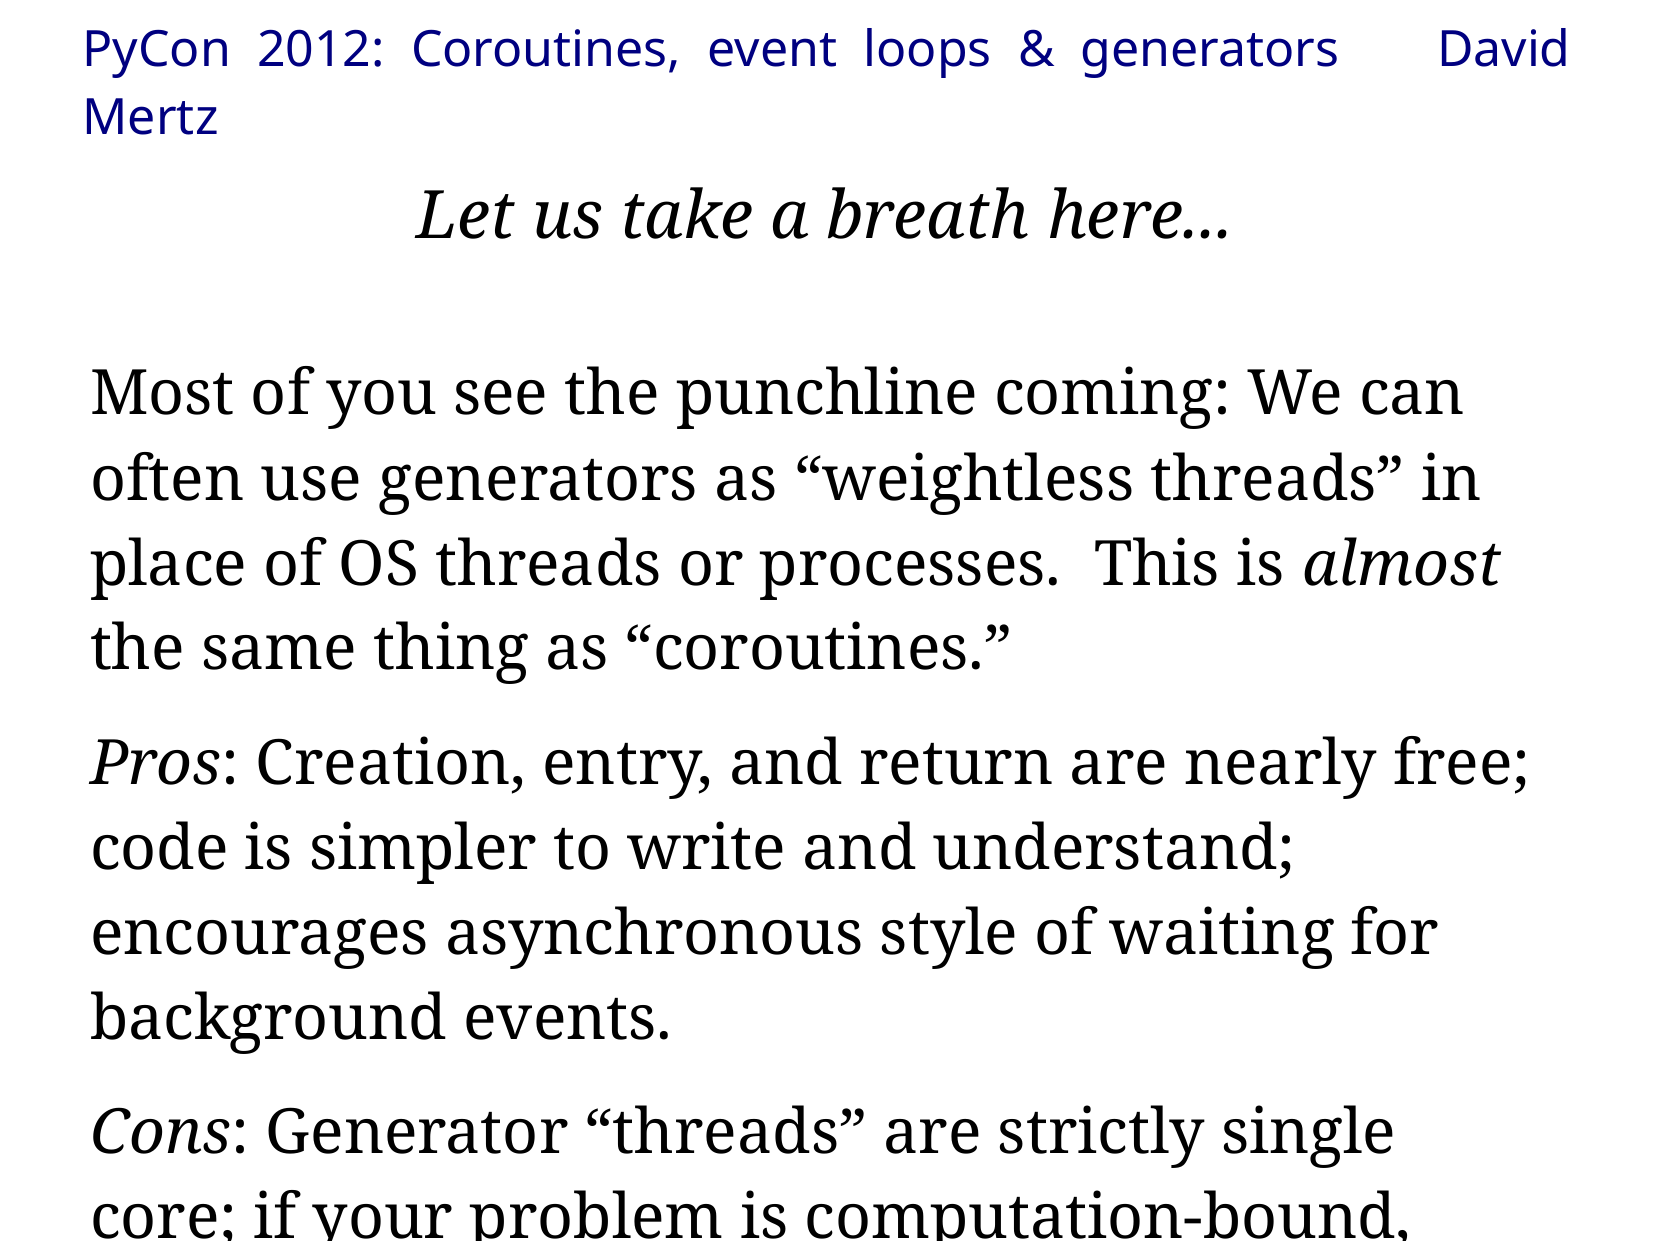

PyCon 2012: Coroutines, event loops & generators		David Mertz
# Let us take a breath here...
Most of you see the punchline coming: We can often use generators as “weightless threads” in place of OS threads or processes. This is almost the same thing as “coroutines.”
Pros: Creation, entry, and return are nearly free; code is simpler to write and understand; encourages asynchronous style of waiting for background events.
Cons: Generator “threads” are strictly single core; if your problem is computation-bound, asynchronous style is hard to manage; multi-tasking is cooperative.